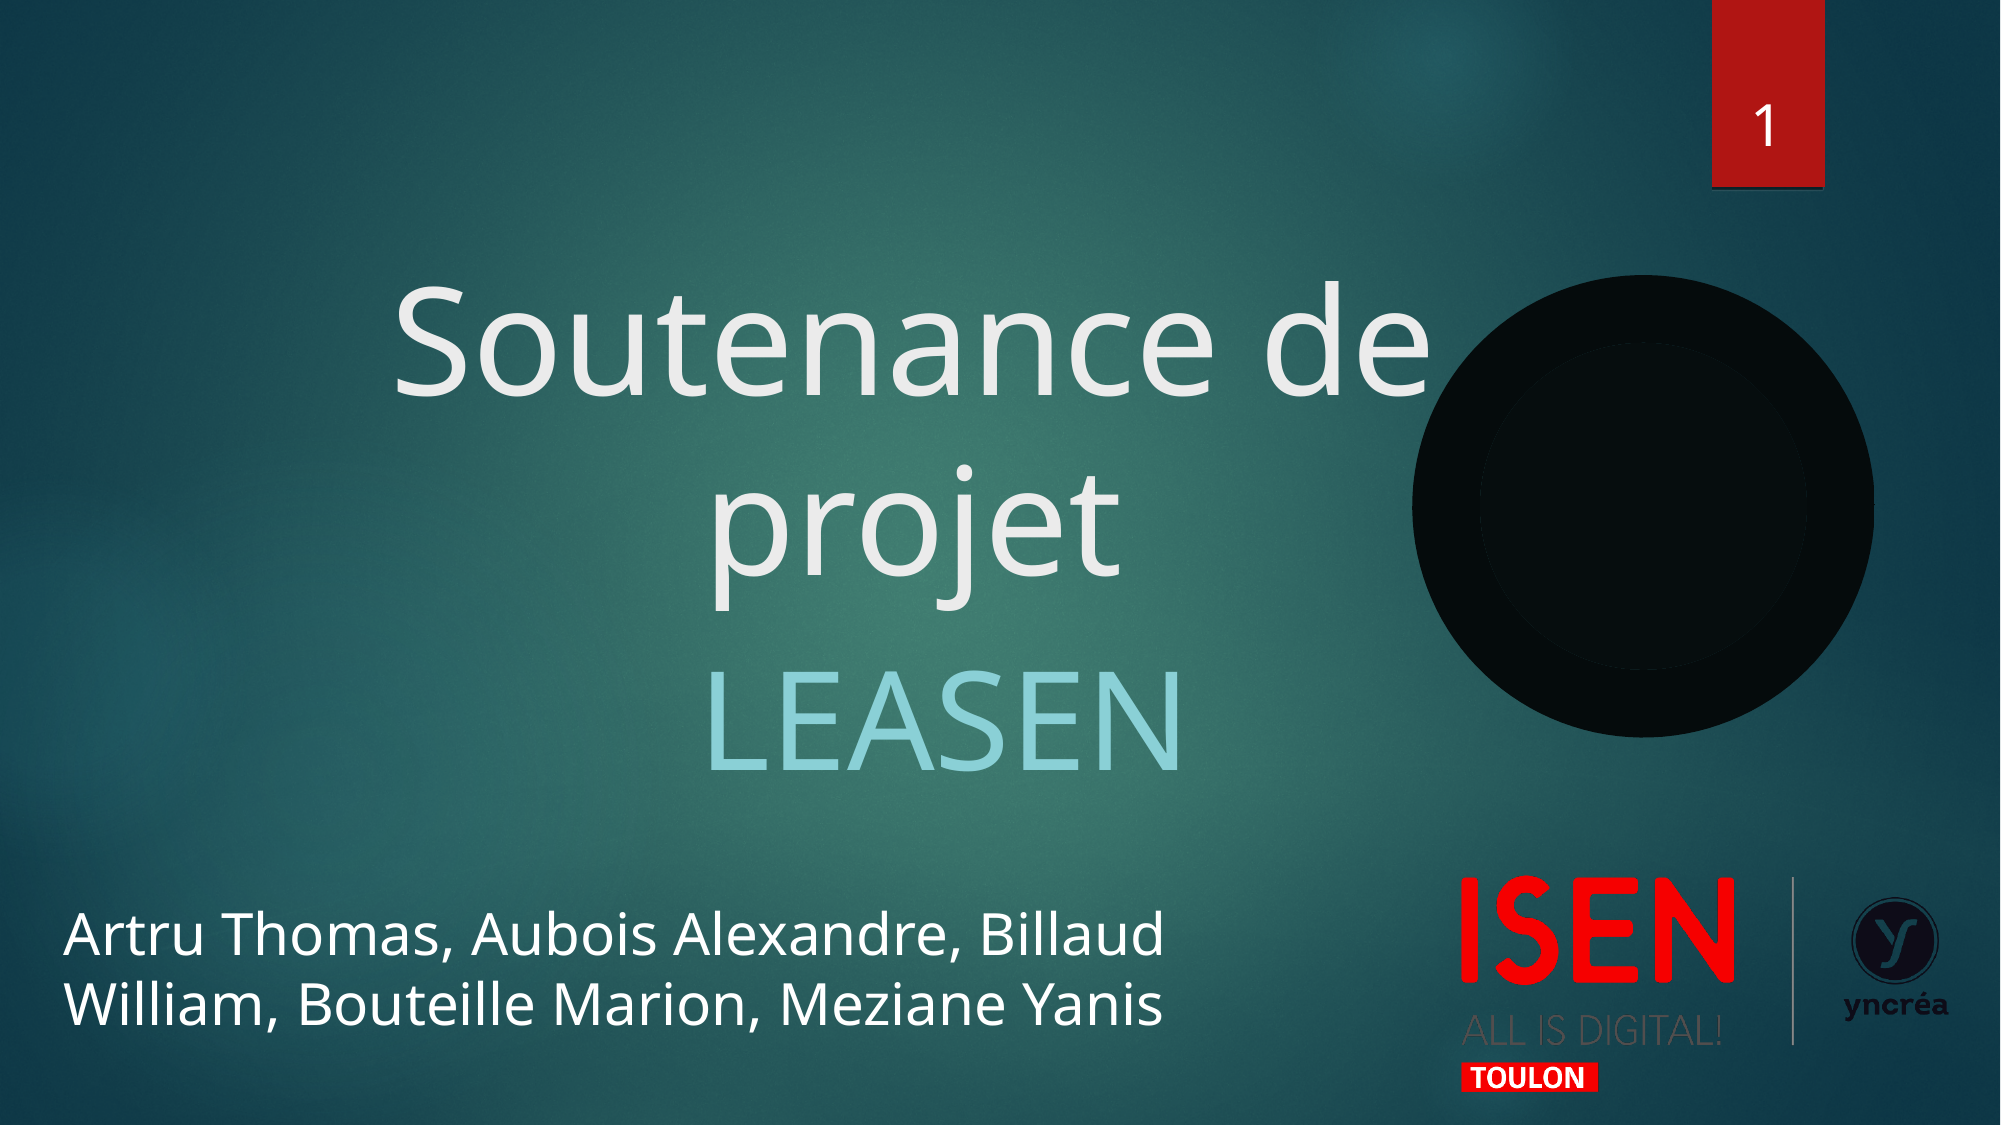

# Soutenance de projet
Leasen
Artru Thomas, Aubois Alexandre, Billaud William, Bouteille Marion, Meziane Yanis